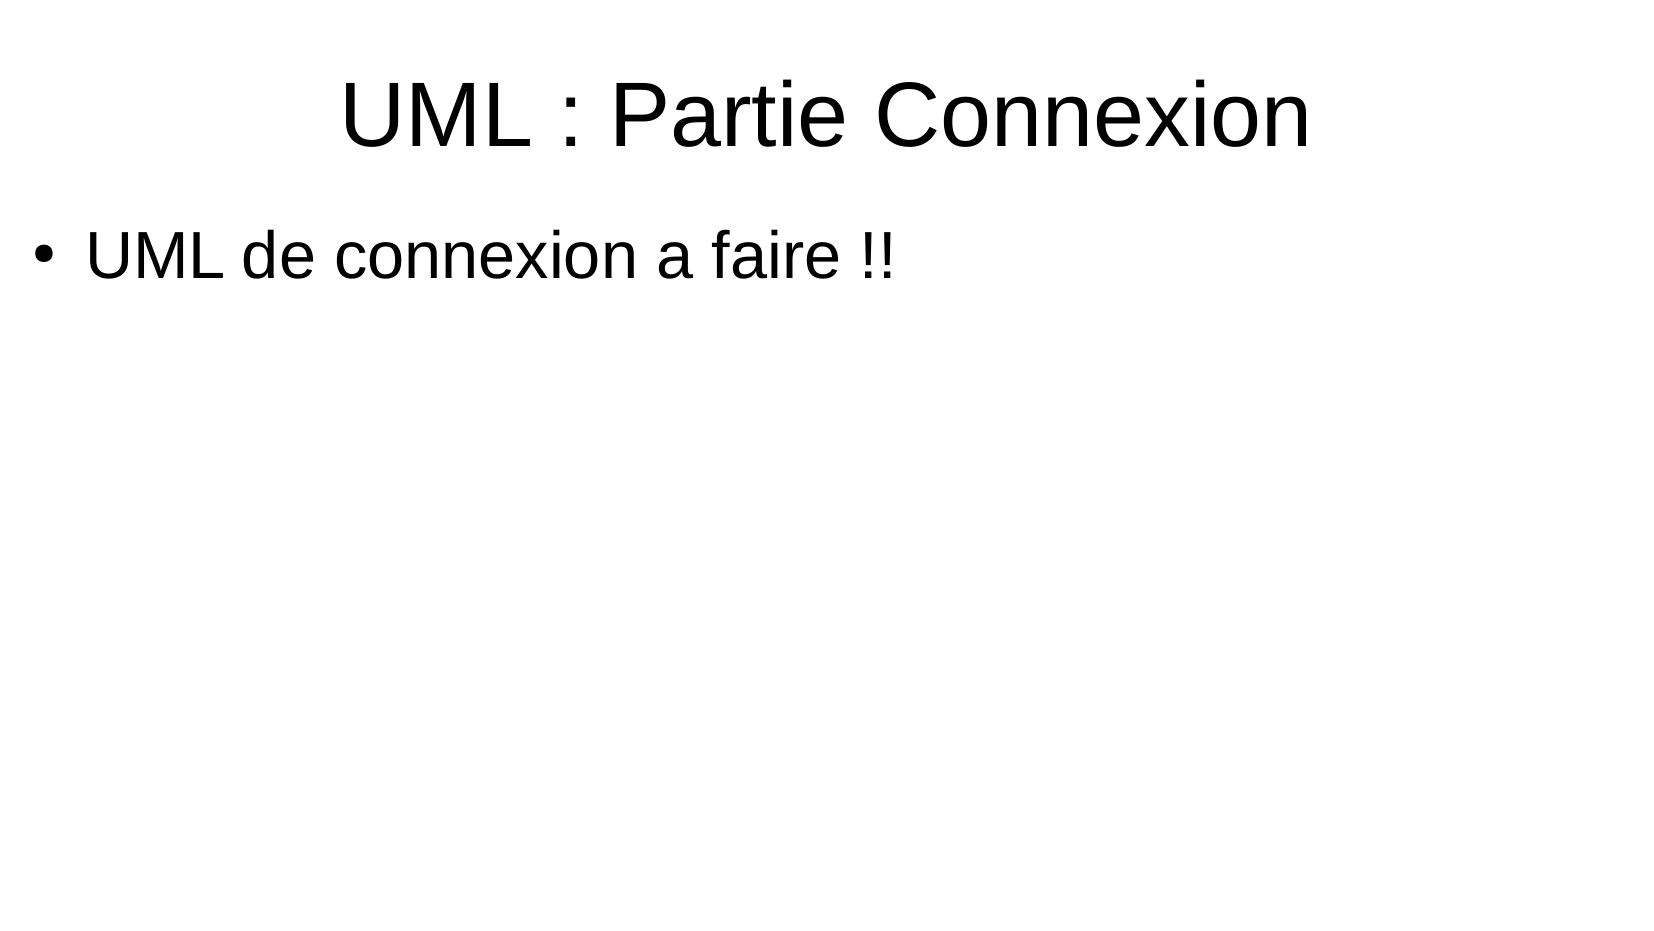

# UML : Partie Connexion
UML de connexion a faire !!